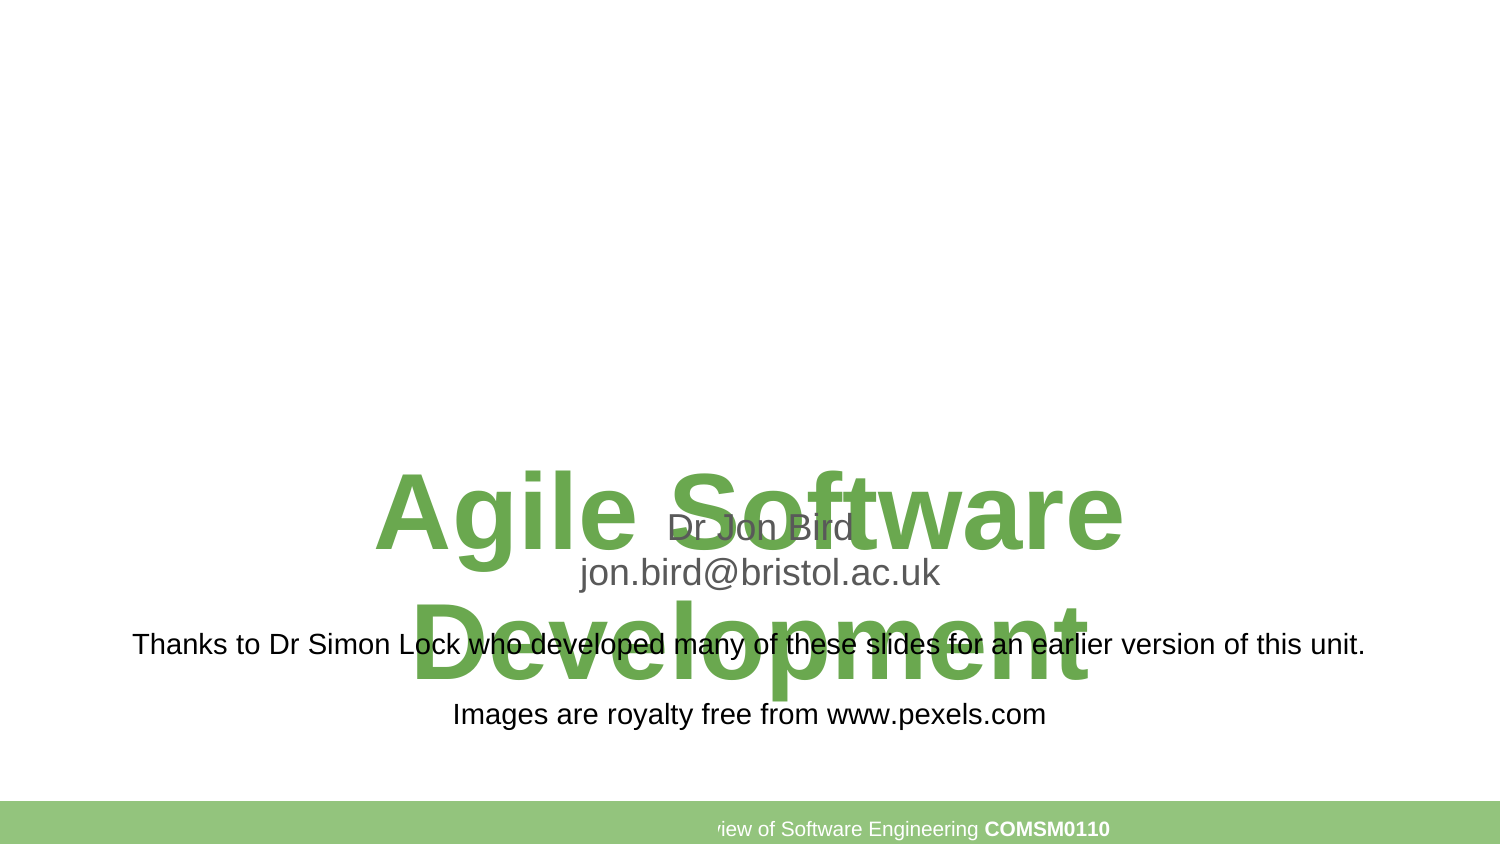

# Agile Software Development
Dr Jon Bird
jon.bird@bristol.ac.uk
Thanks to Dr Simon Lock who developed many of these slides for an earlier version of this unit.
Images are royalty free from www.pexels.com